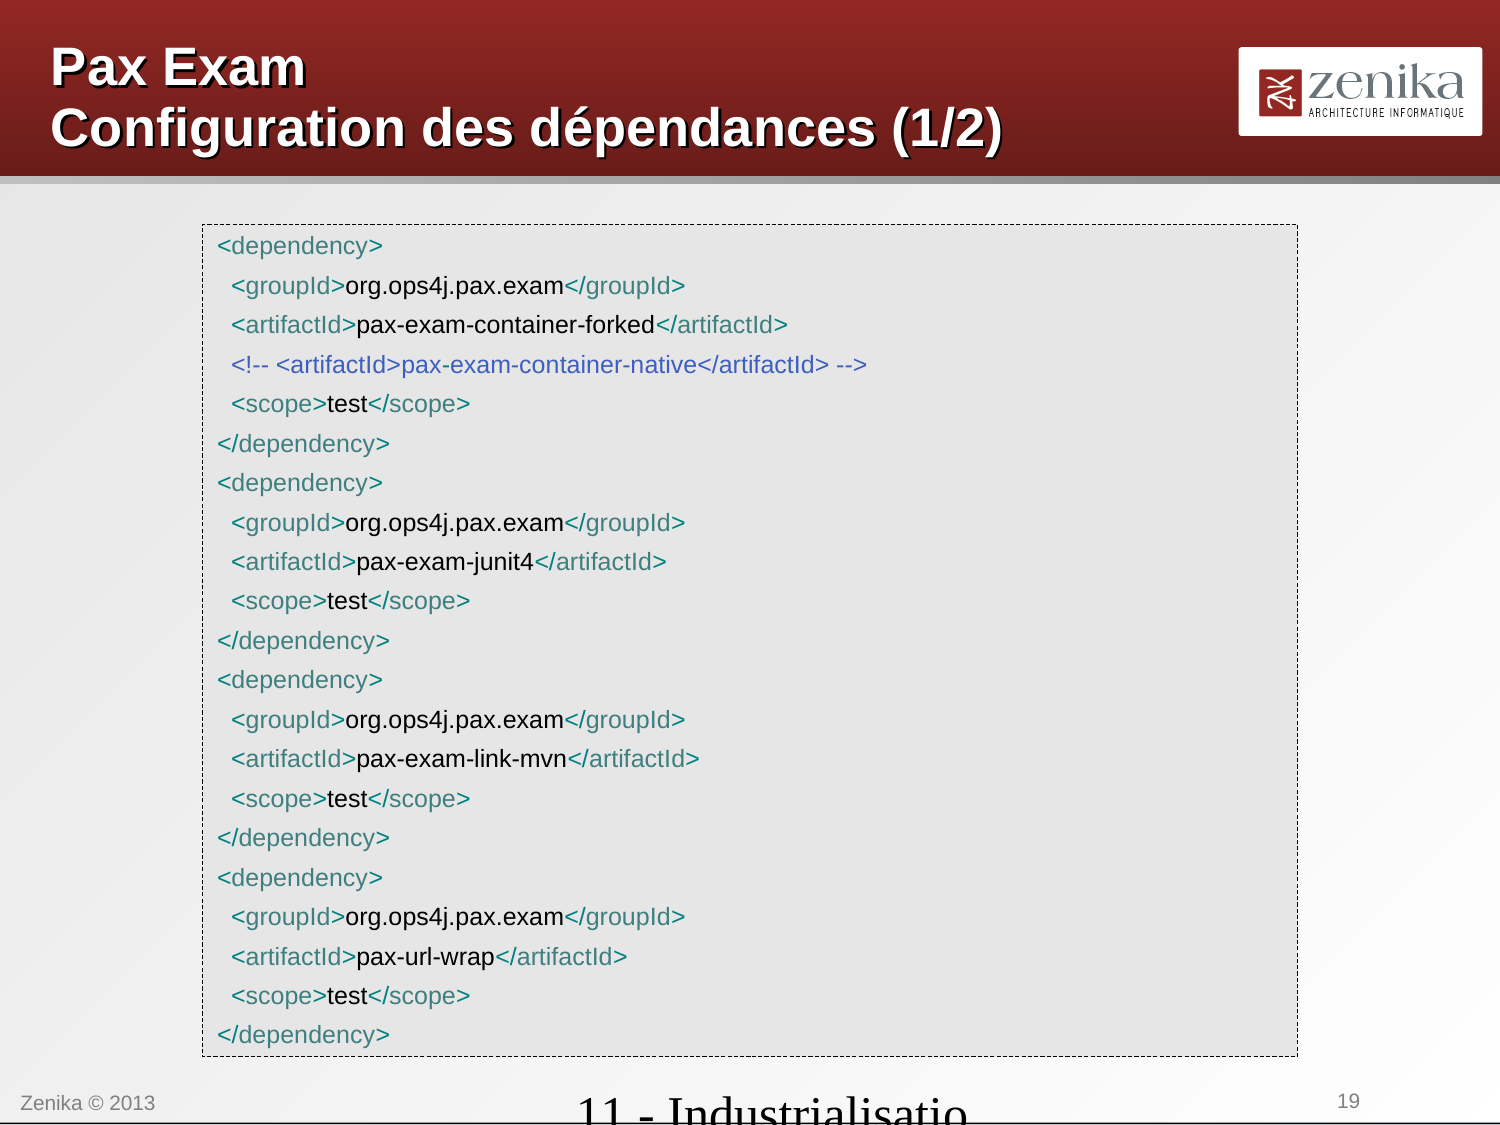

# Pax Exam Configuration des dépendances (1/2)
<dependency>
 <groupId>org.ops4j.pax.exam</groupId>
 <artifactId>pax-exam-container-forked</artifactId>
 <!-- <artifactId>pax-exam-container-native</artifactId> -->
 <scope>test</scope>
</dependency>
<dependency>
 <groupId>org.ops4j.pax.exam</groupId>
 <artifactId>pax-exam-junit4</artifactId>
 <scope>test</scope>
</dependency>
<dependency>
 <groupId>org.ops4j.pax.exam</groupId>
 <artifactId>pax-exam-link-mvn</artifactId>
 <scope>test</scope>
</dependency>
<dependency>
 <groupId>org.ops4j.pax.exam</groupId>
 <artifactId>pax-url-wrap</artifactId>
 <scope>test</scope>
</dependency>